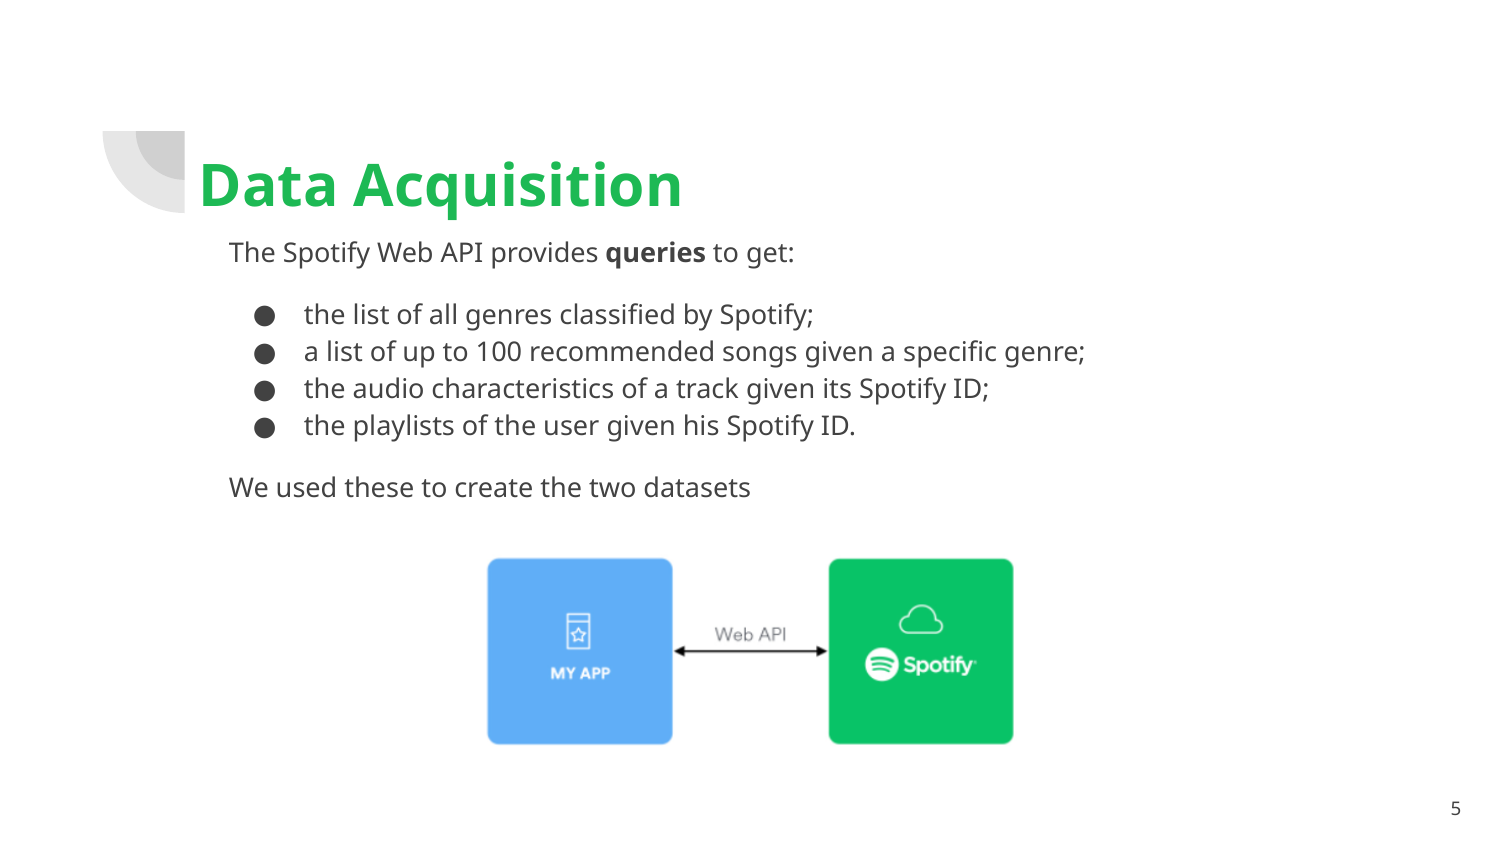

Data Acquisition
# The Spotify Web API provides queries to get:
the list of all genres classified by Spotify;
a list of up to 100 recommended songs given a specific genre;
the audio characteristics of a track given its Spotify ID;
the playlists of the user given his Spotify ID.
We used these to create the two datasets